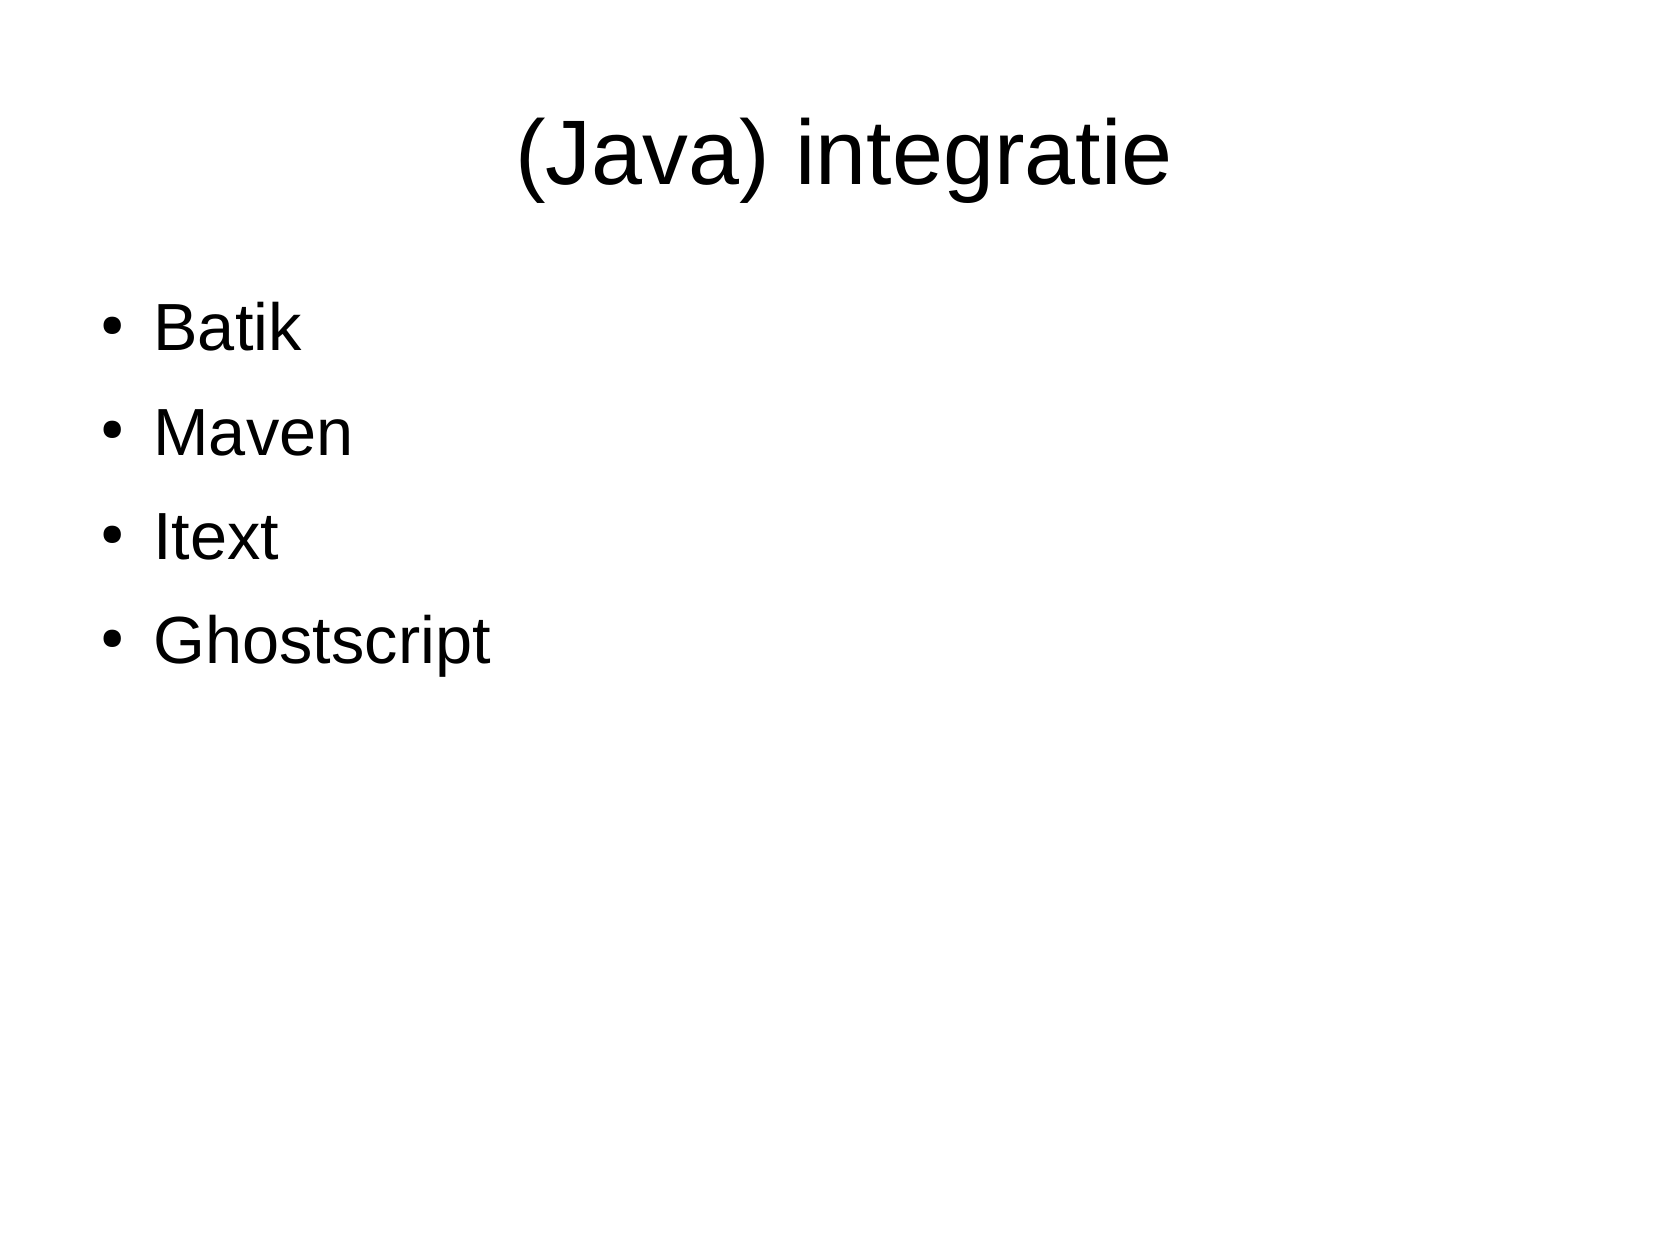

# (Java) integratie
Batik
Maven
Itext
Ghostscript